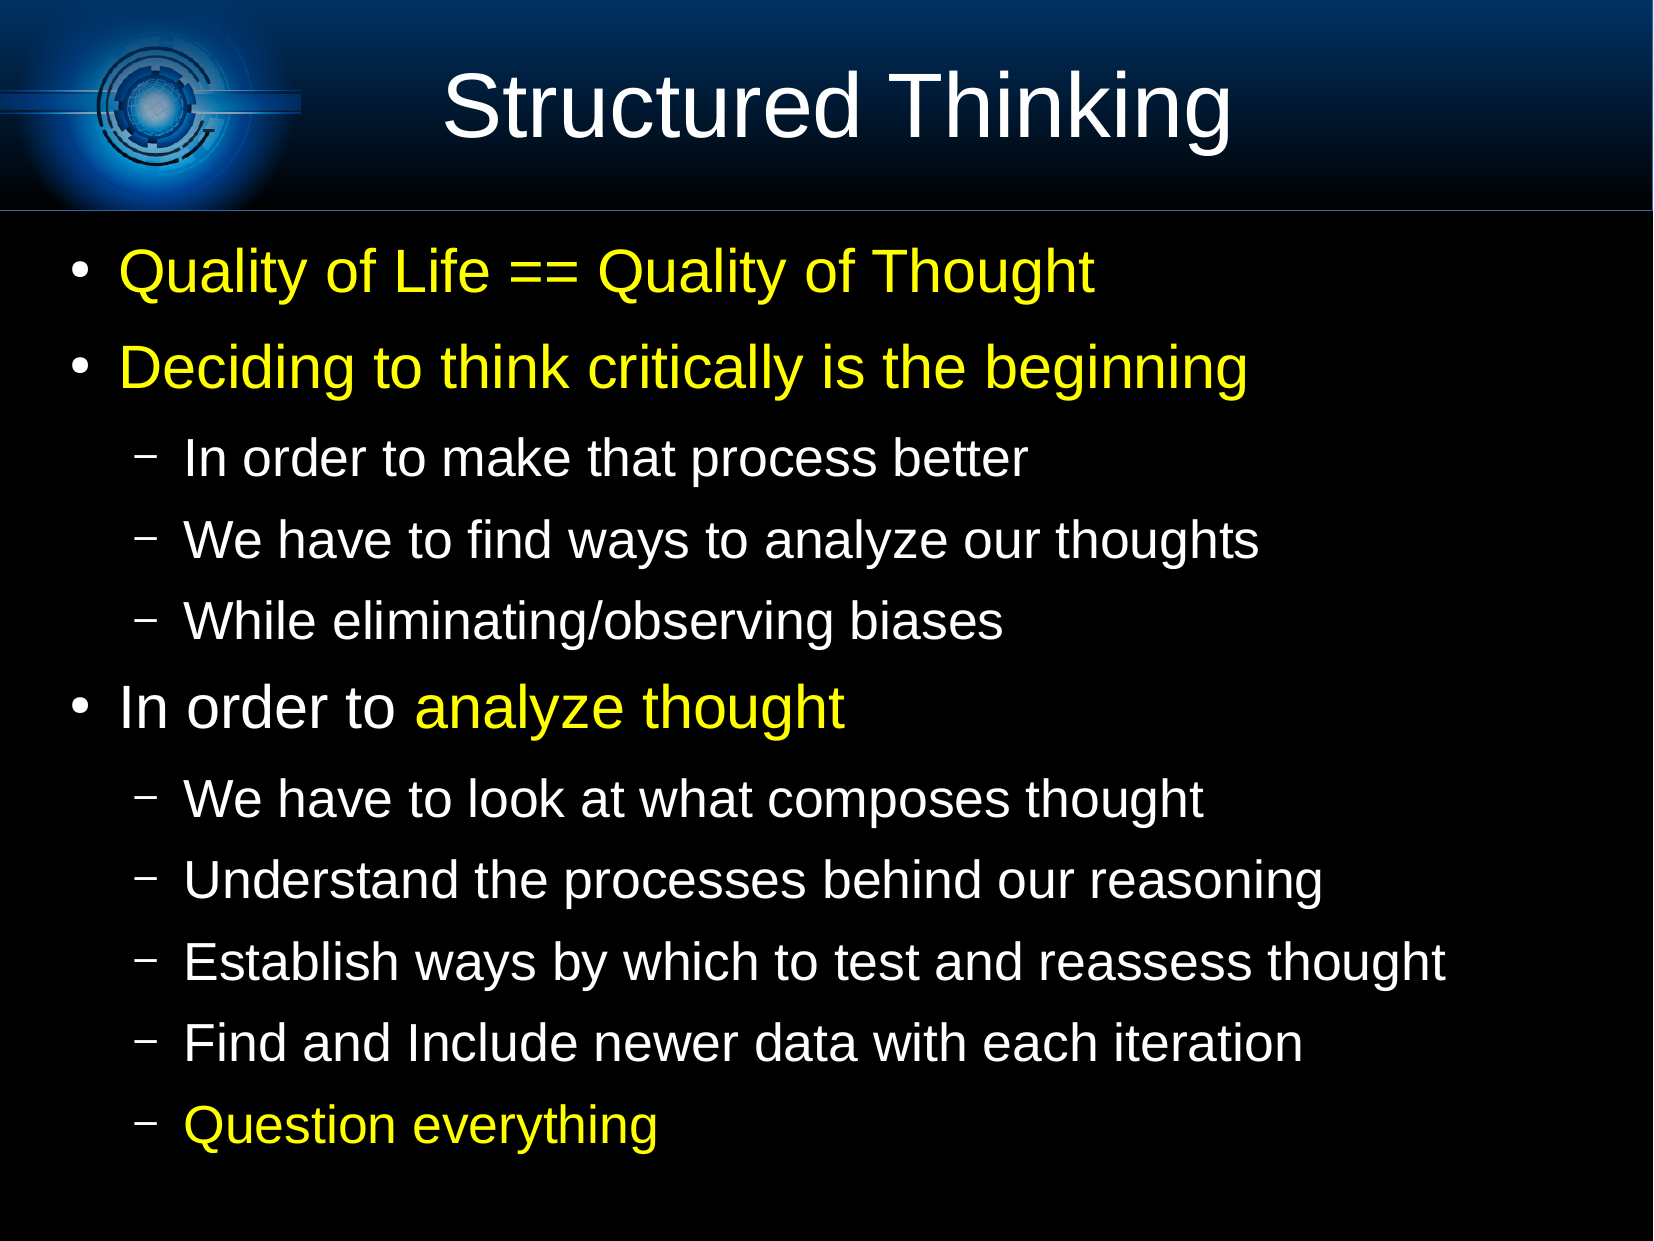

# Structured Thinking
Quality of Life == Quality of Thought
Deciding to think critically is the beginning
In order to make that process better
We have to find ways to analyze our thoughts
While eliminating/observing biases
In order to analyze thought
We have to look at what composes thought
Understand the processes behind our reasoning
Establish ways by which to test and reassess thought
Find and Include newer data with each iteration
Question everything